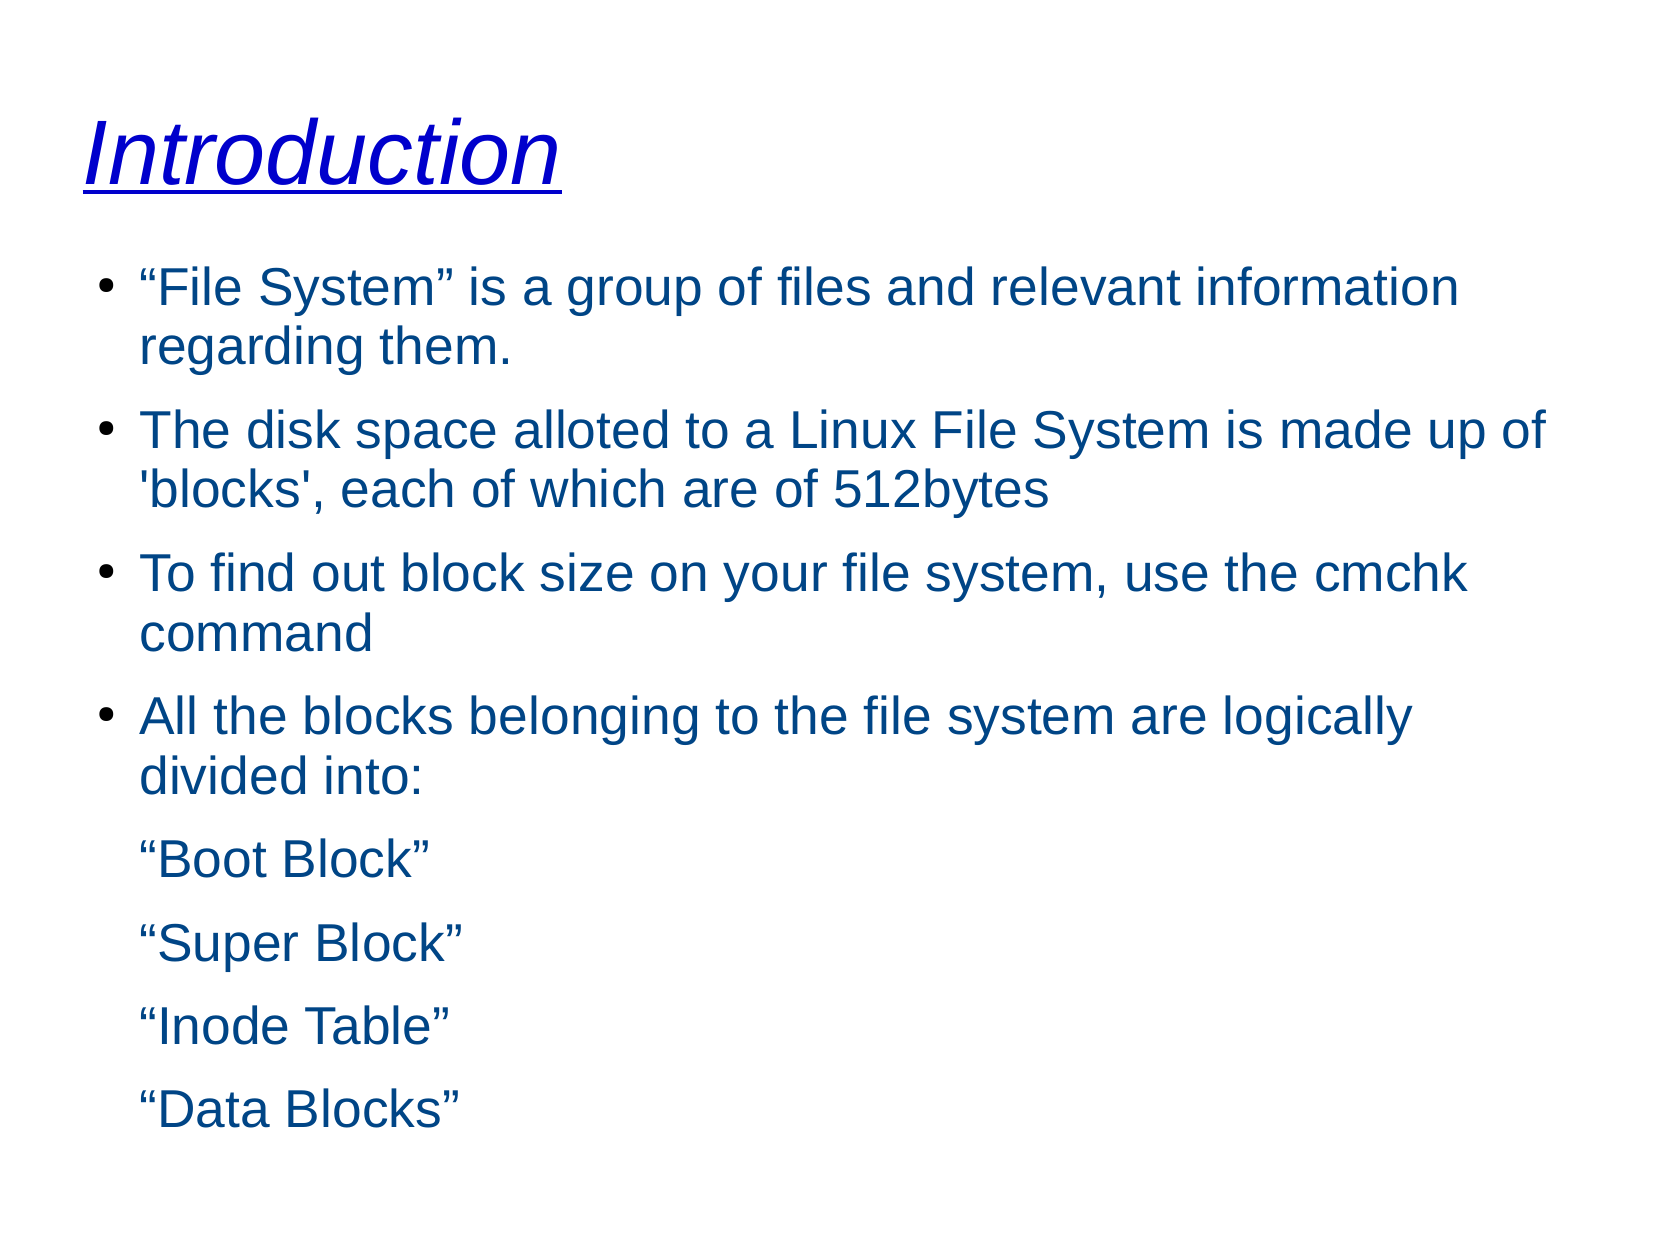

# Introduction
“File System” is a group of files and relevant information regarding them.
The disk space alloted to a Linux File System is made up of 'blocks', each of which are of 512bytes
To find out block size on your file system, use the cmchk command
All the blocks belonging to the file system are logically divided into:
“Boot Block”
“Super Block”
“Inode Table”
“Data Blocks”